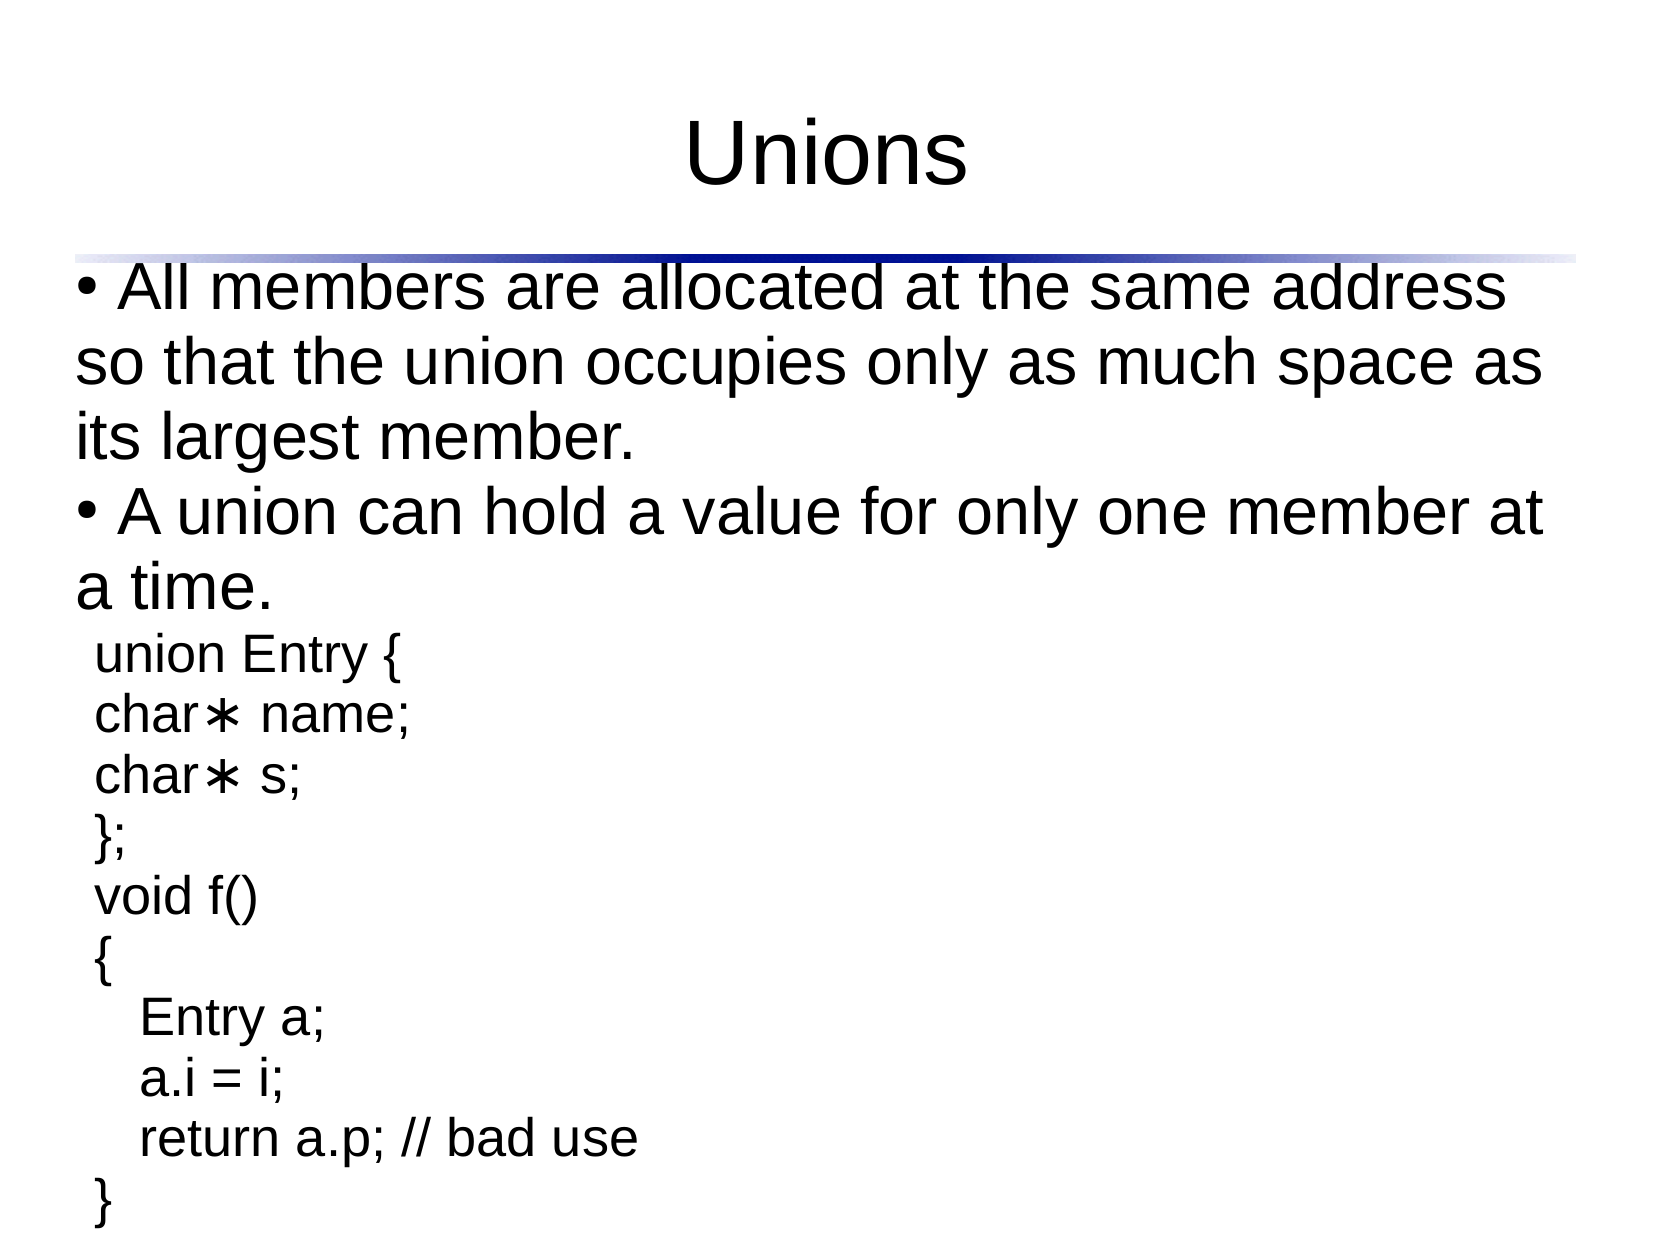

# Unions
 All members are allocated at the same address so that the union occupies only as much space as its largest member.
 A union can hold a value for only one member at a time.
union Entry {
char∗ name;
char∗ s;
};
void f()
{
 Entry a;
 a.i = i;
 return a.p; // bad use
}